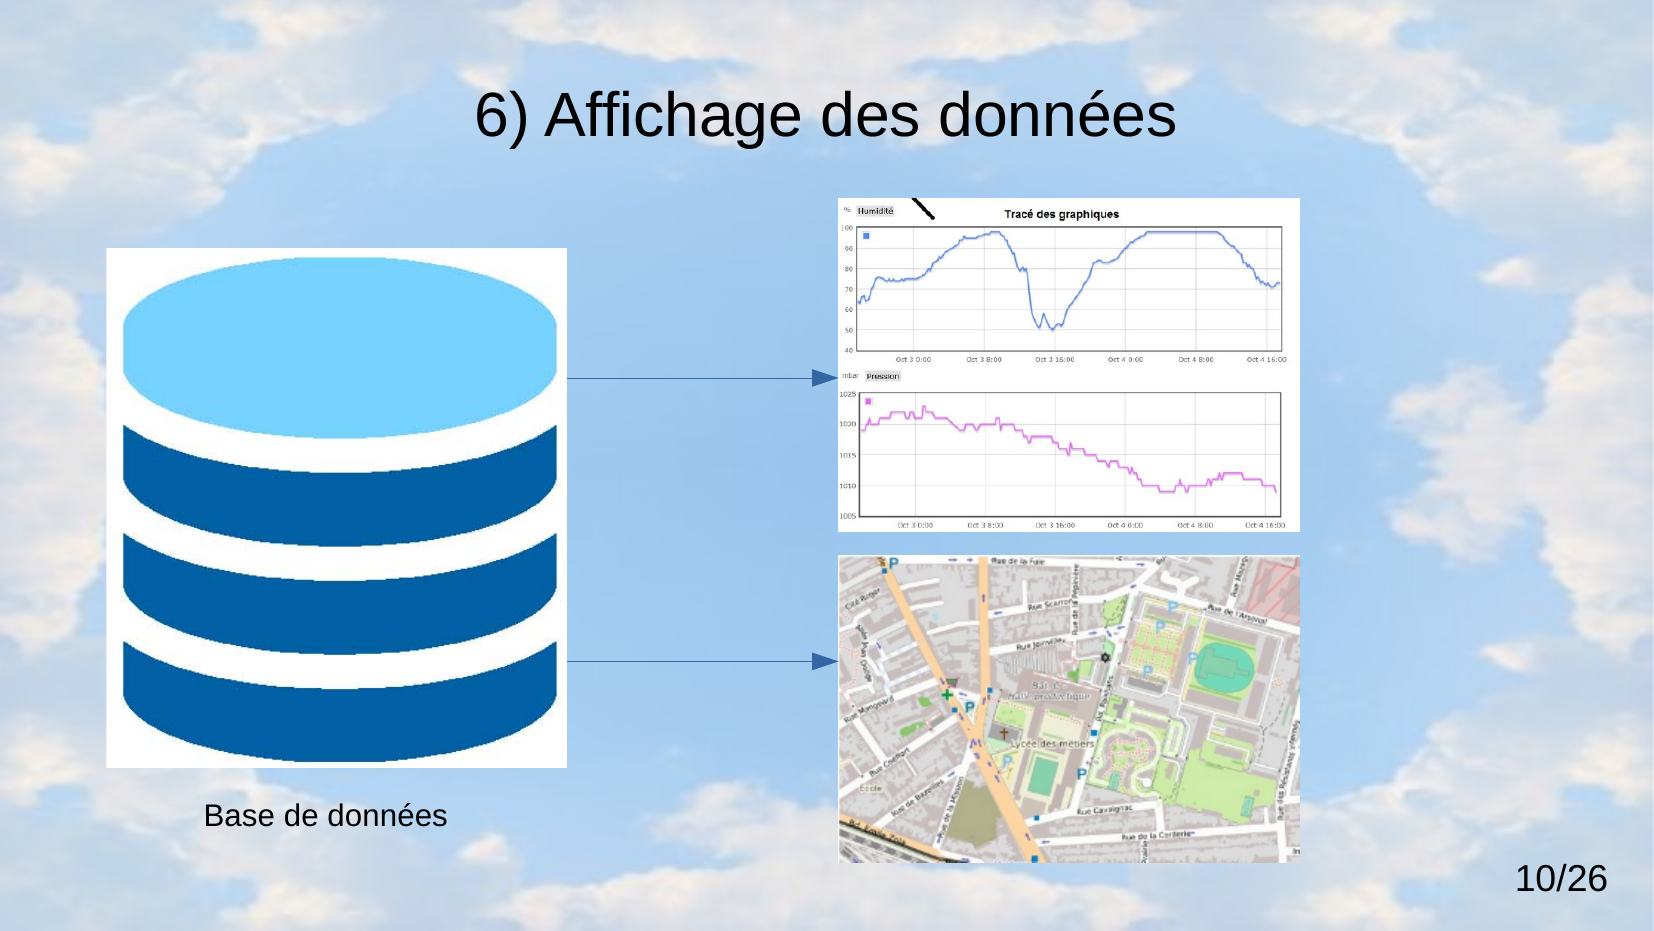

# 6) Affichage des données
Base de données